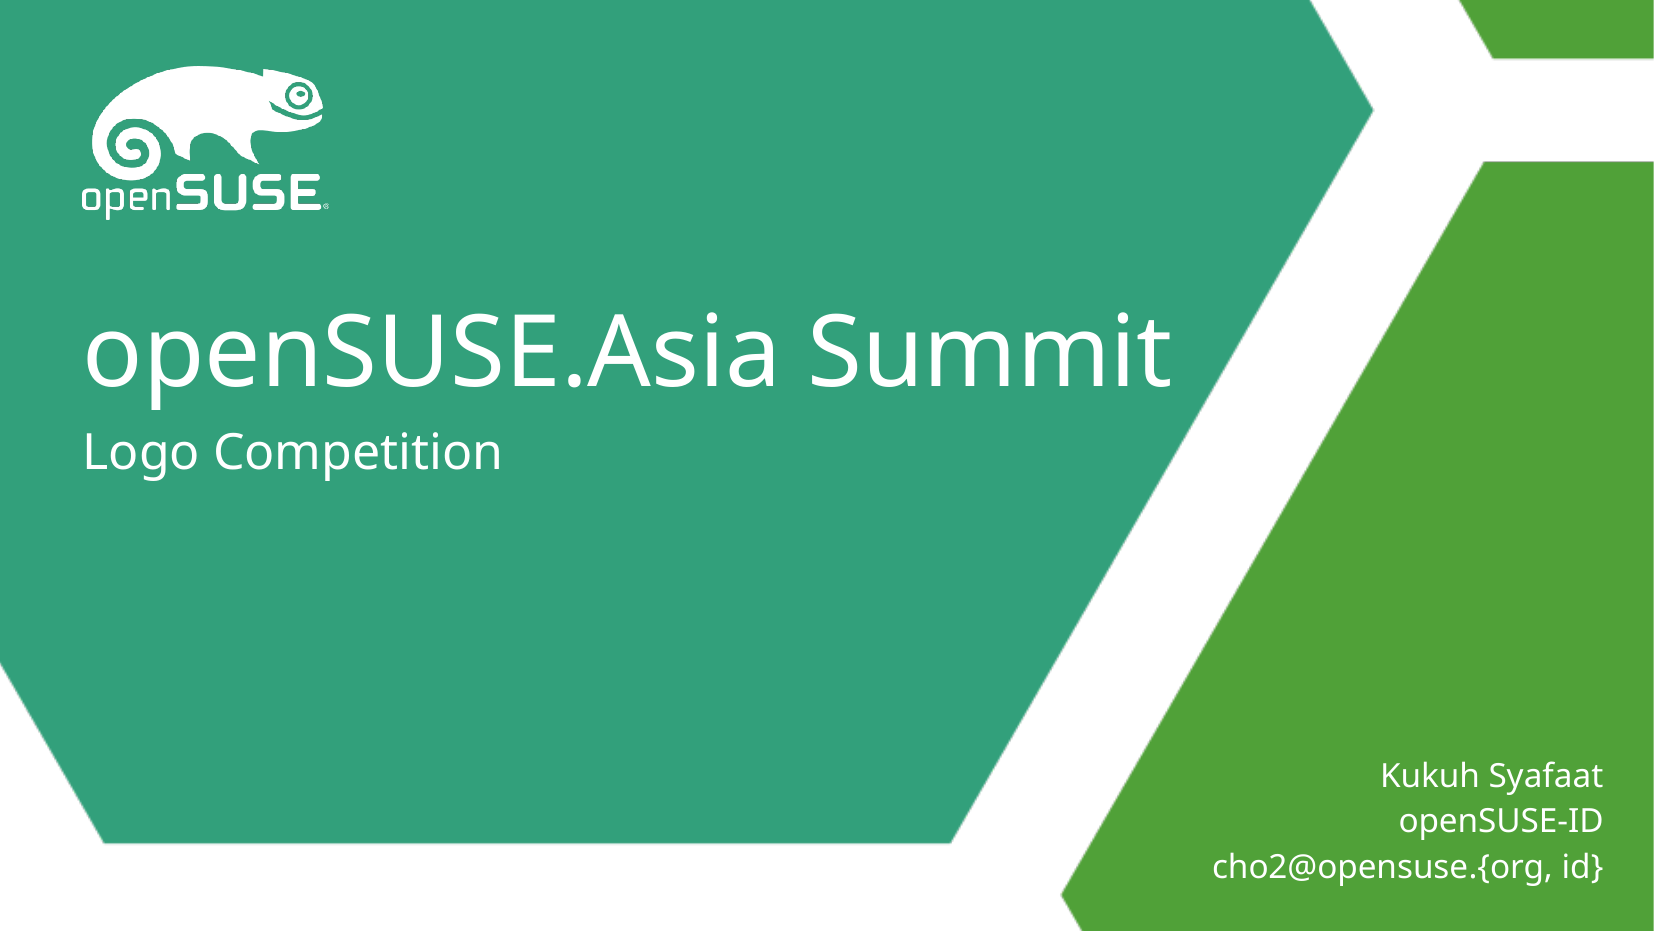

openSUSE.Asia Summit
Logo Competition
# Kukuh Syafaat
openSUSE-ID
cho2@opensuse.{org, id}